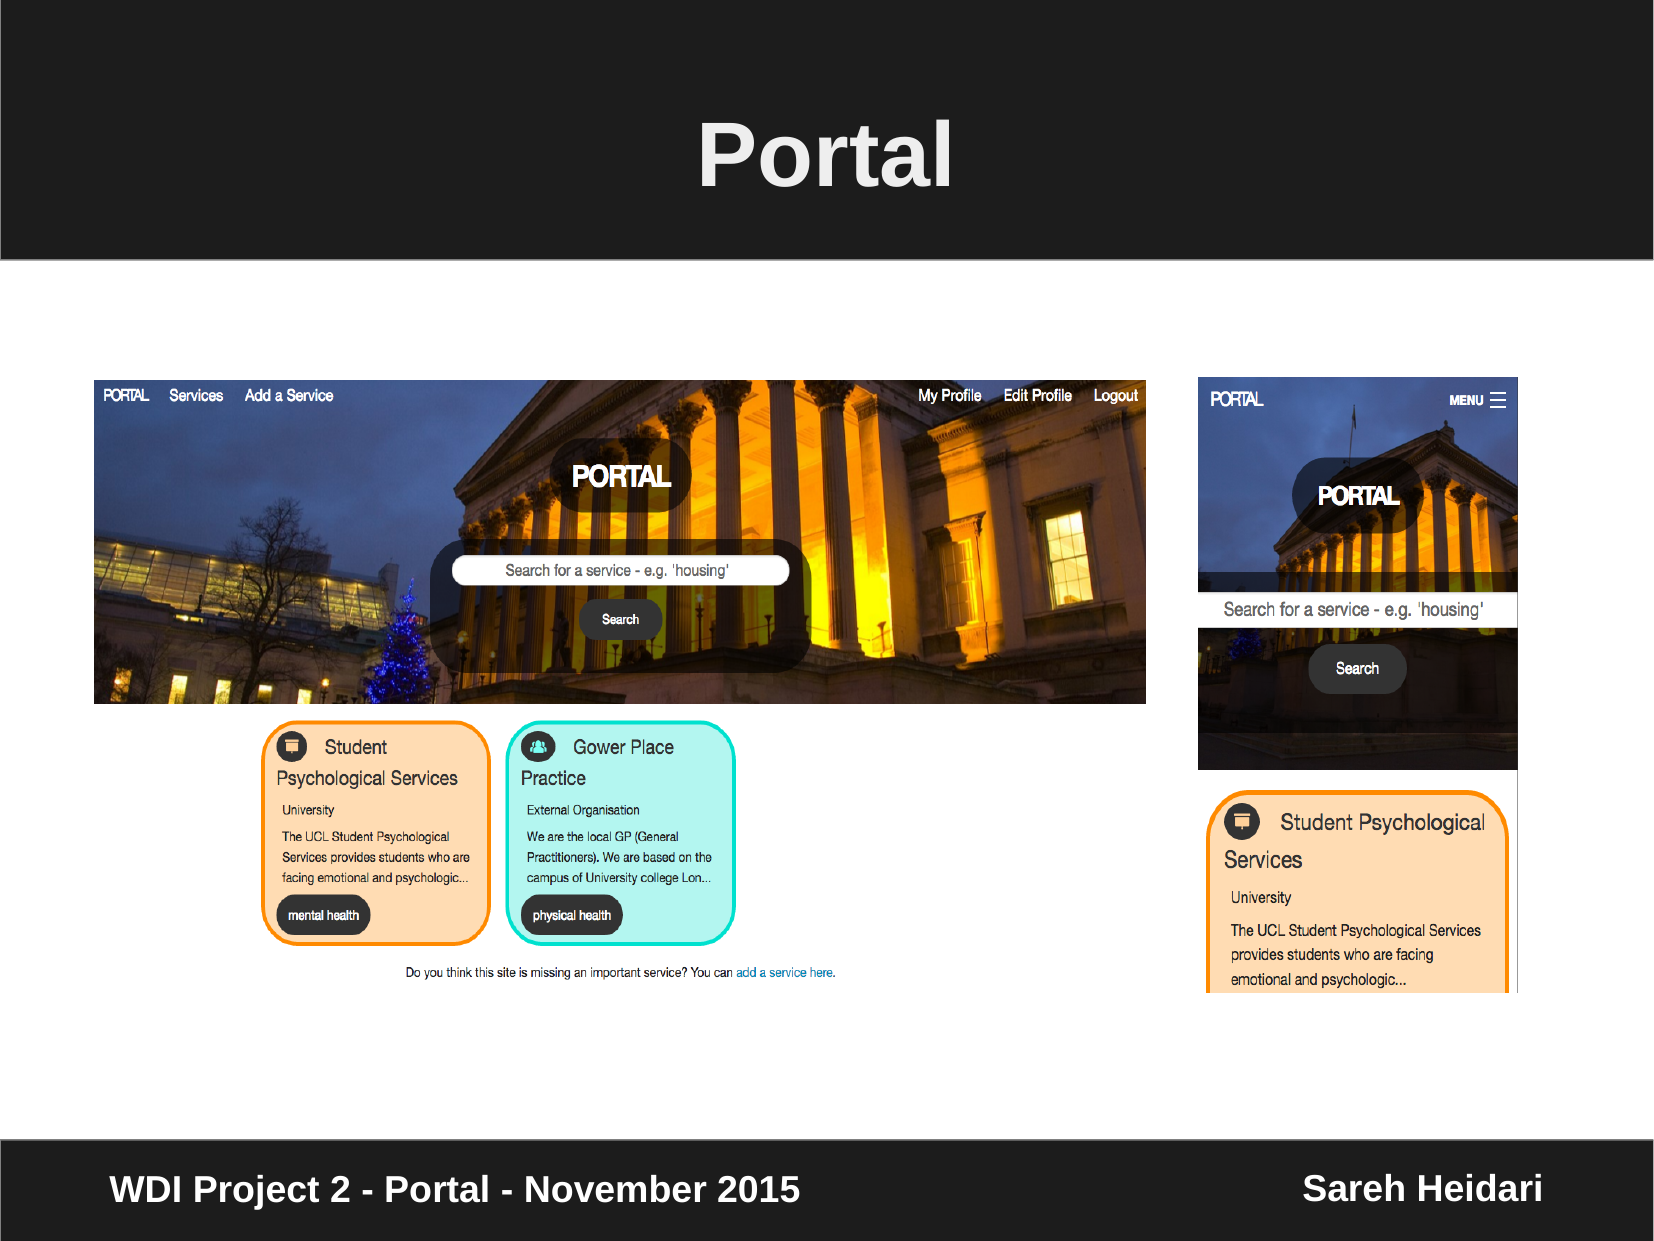

# Portal
Sareh Heidari
WDI Project 2 - Portal - November 2015